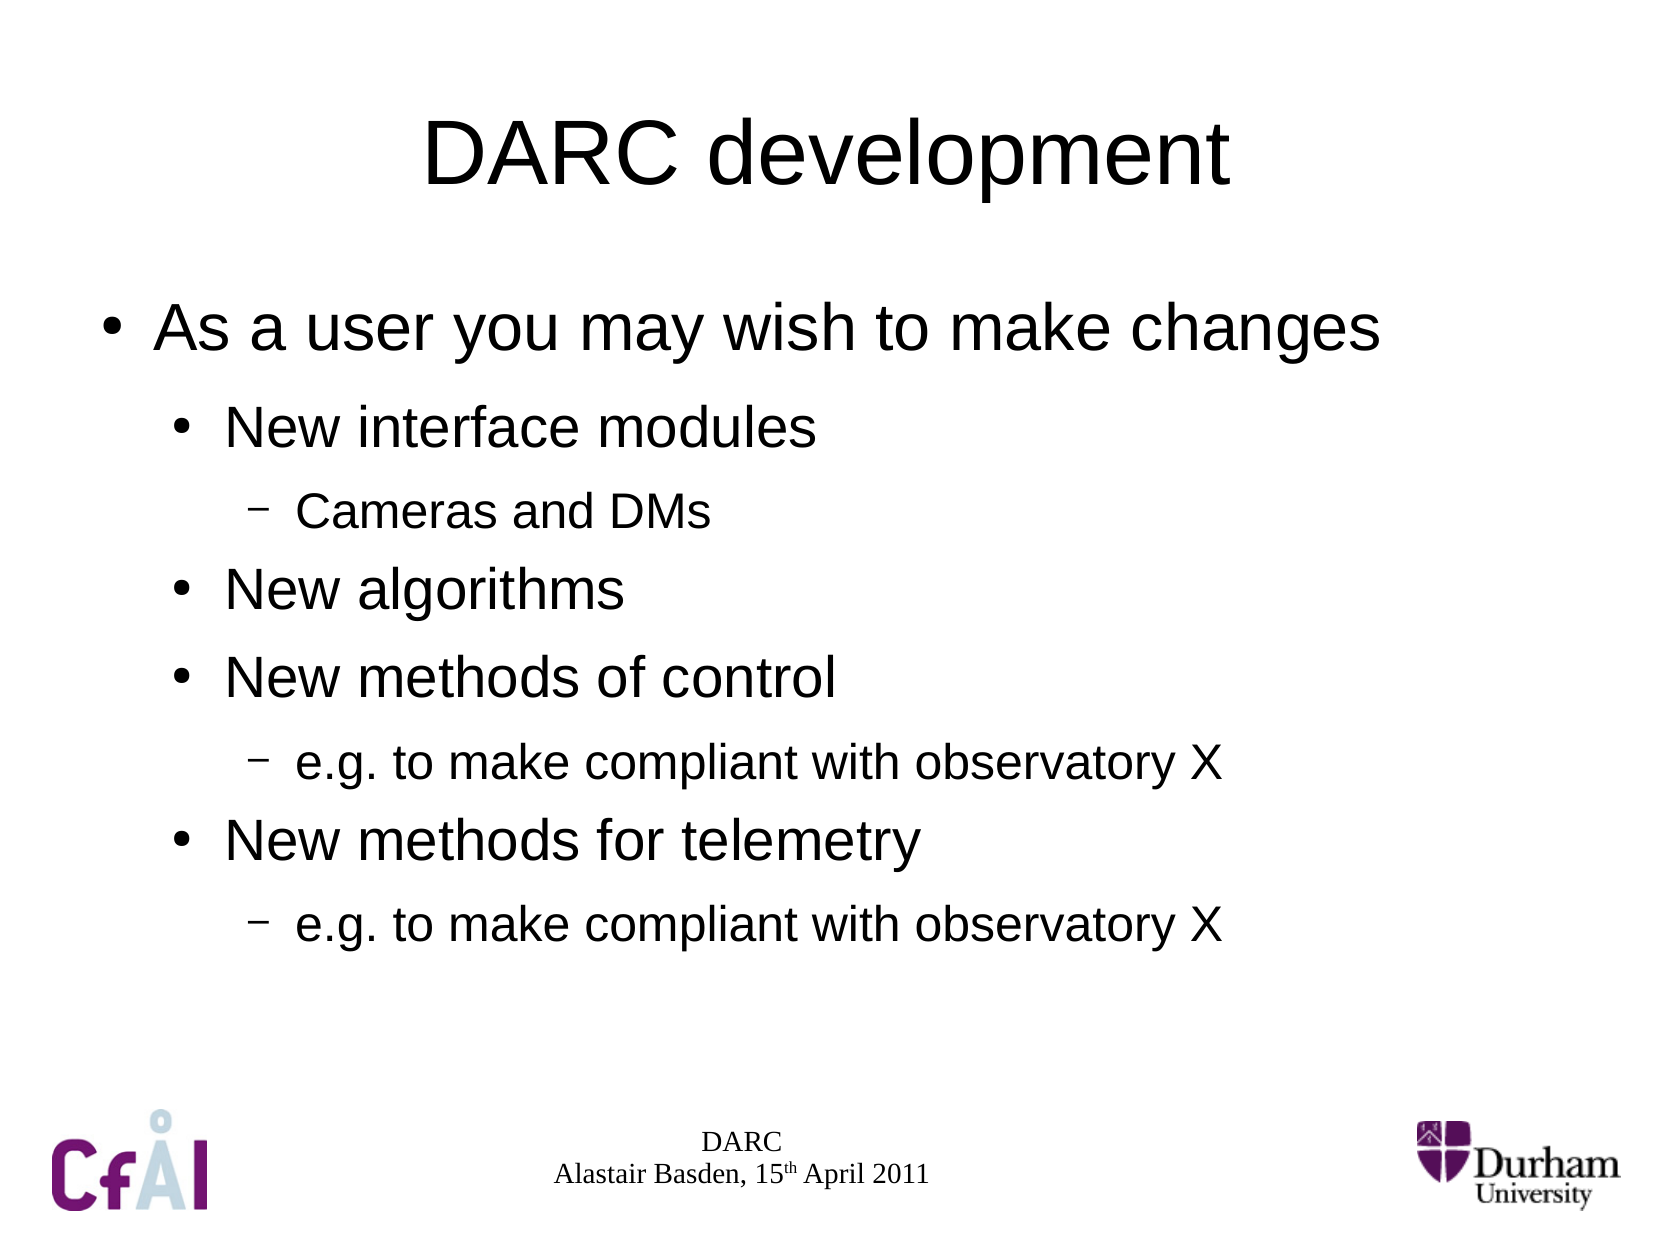

# DARC development
As a user you may wish to make changes
New interface modules
Cameras and DMs
New algorithms
New methods of control
e.g. to make compliant with observatory X
New methods for telemetry
e.g. to make compliant with observatory X